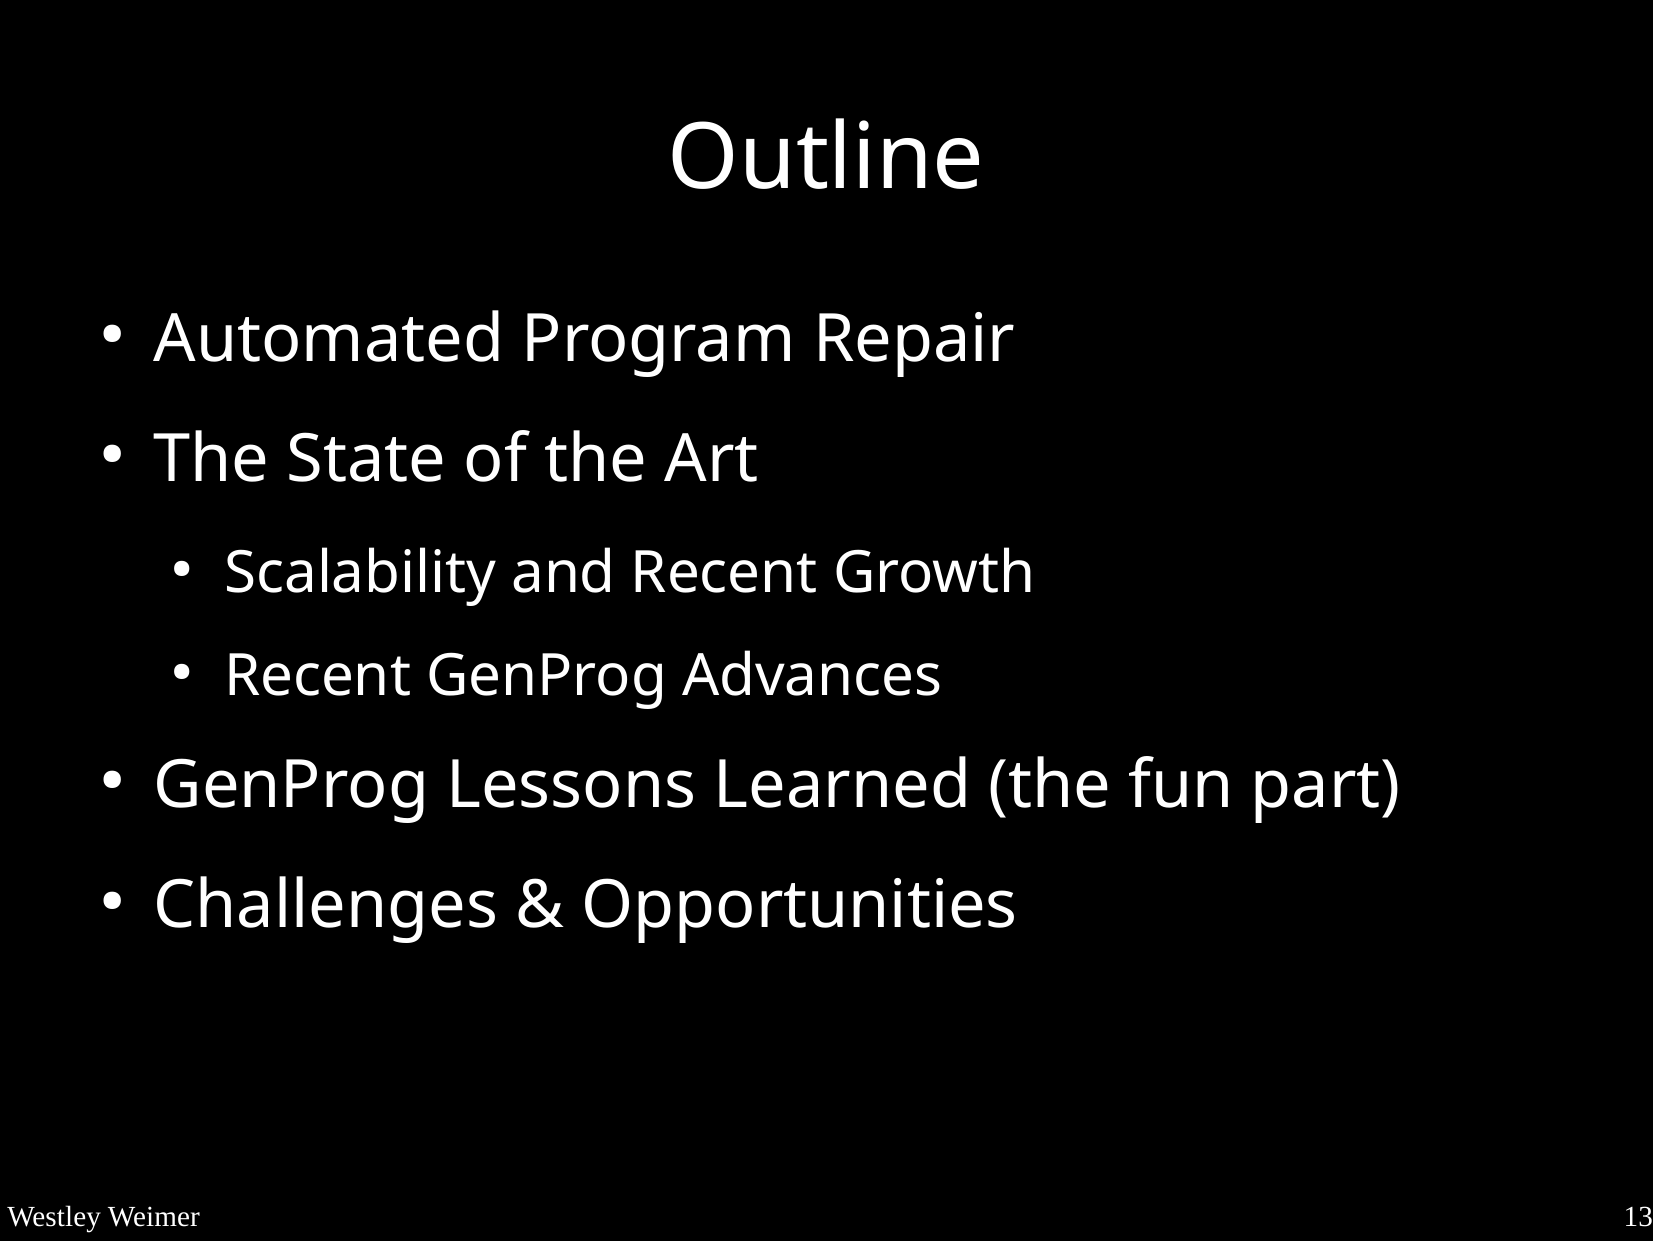

# Outline
Automated Program Repair
The State of the Art
Scalability and Recent Growth
Recent GenProg Advances
GenProg Lessons Learned (the fun part)
Challenges & Opportunities
13